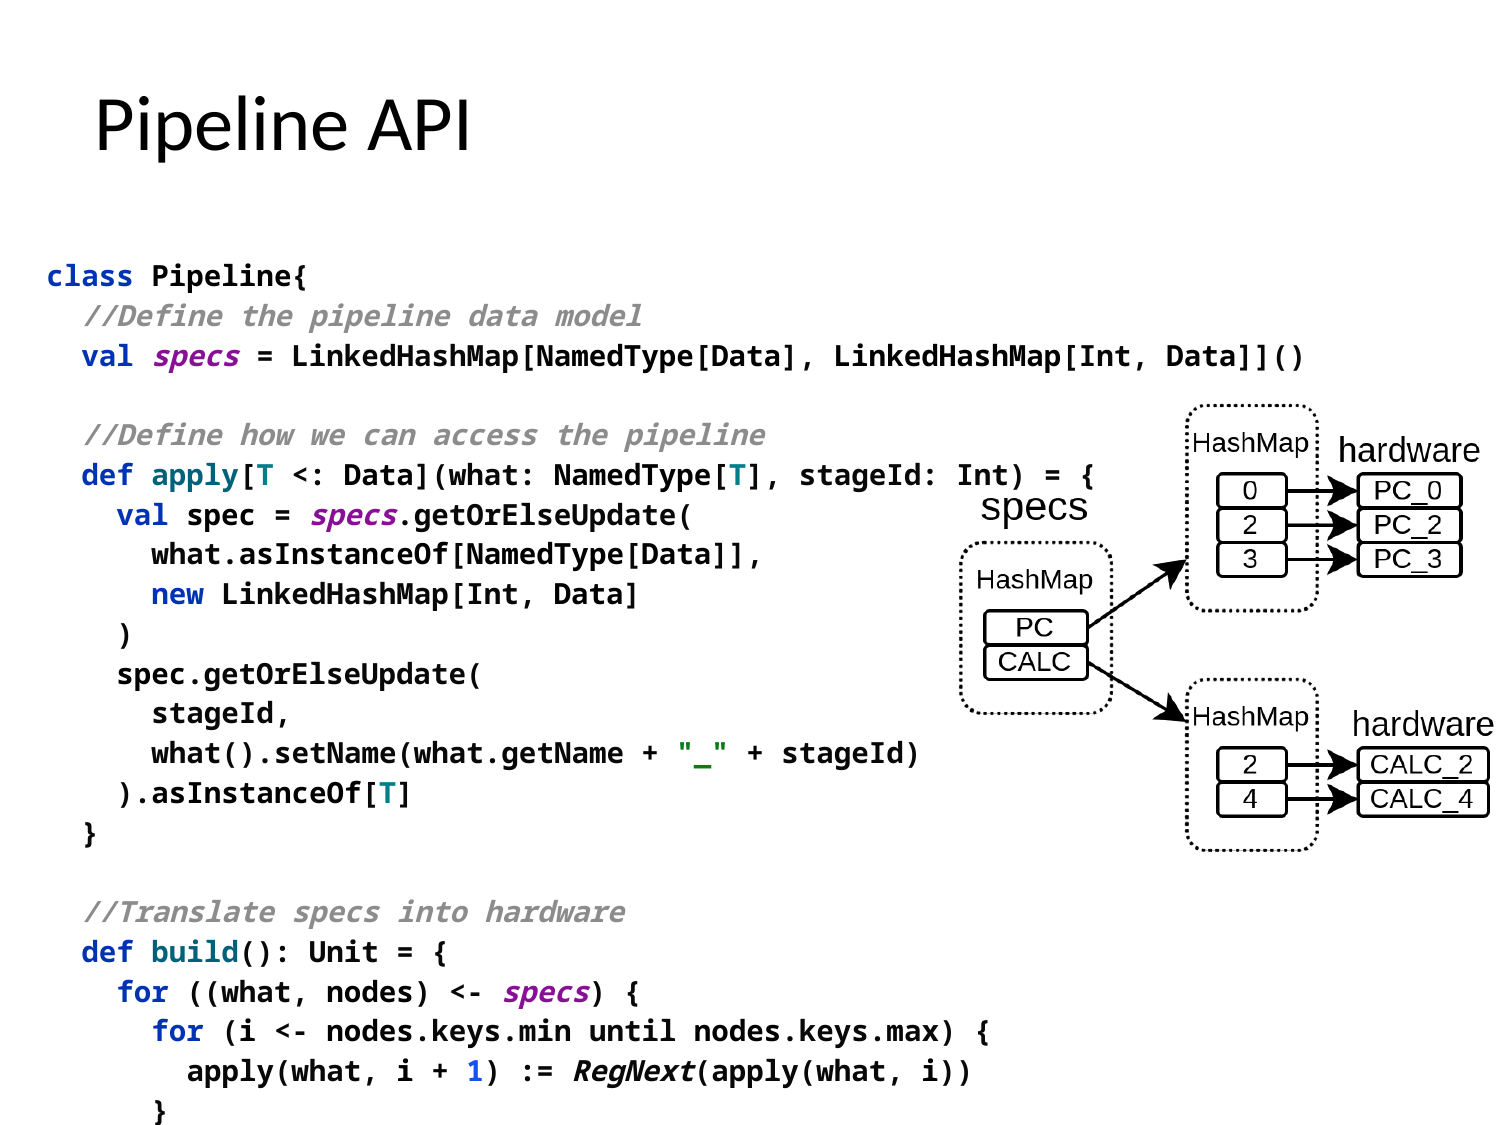

# Pipeline API
class Pipeline{
 //Define the pipeline data model
 val specs = LinkedHashMap[NamedType[Data], LinkedHashMap[Int, Data]]()
 //Define how we can access the pipeline
 def apply[T <: Data](what: NamedType[T], stageId: Int) = {
 val spec = specs.getOrElseUpdate(
 what.asInstanceOf[NamedType[Data]],
 new LinkedHashMap[Int, Data]
 )
 spec.getOrElseUpdate(
 stageId,
 what().setName(what.getName + "_" + stageId)
 ).asInstanceOf[T]
 }
 //Translate specs into hardware
 def build(): Unit = {
 for ((what, nodes) <- specs) {
 for (i <- nodes.keys.min until nodes.keys.max) {
 apply(what, i + 1) := RegNext(apply(what, i))
 }
 }
 }
}